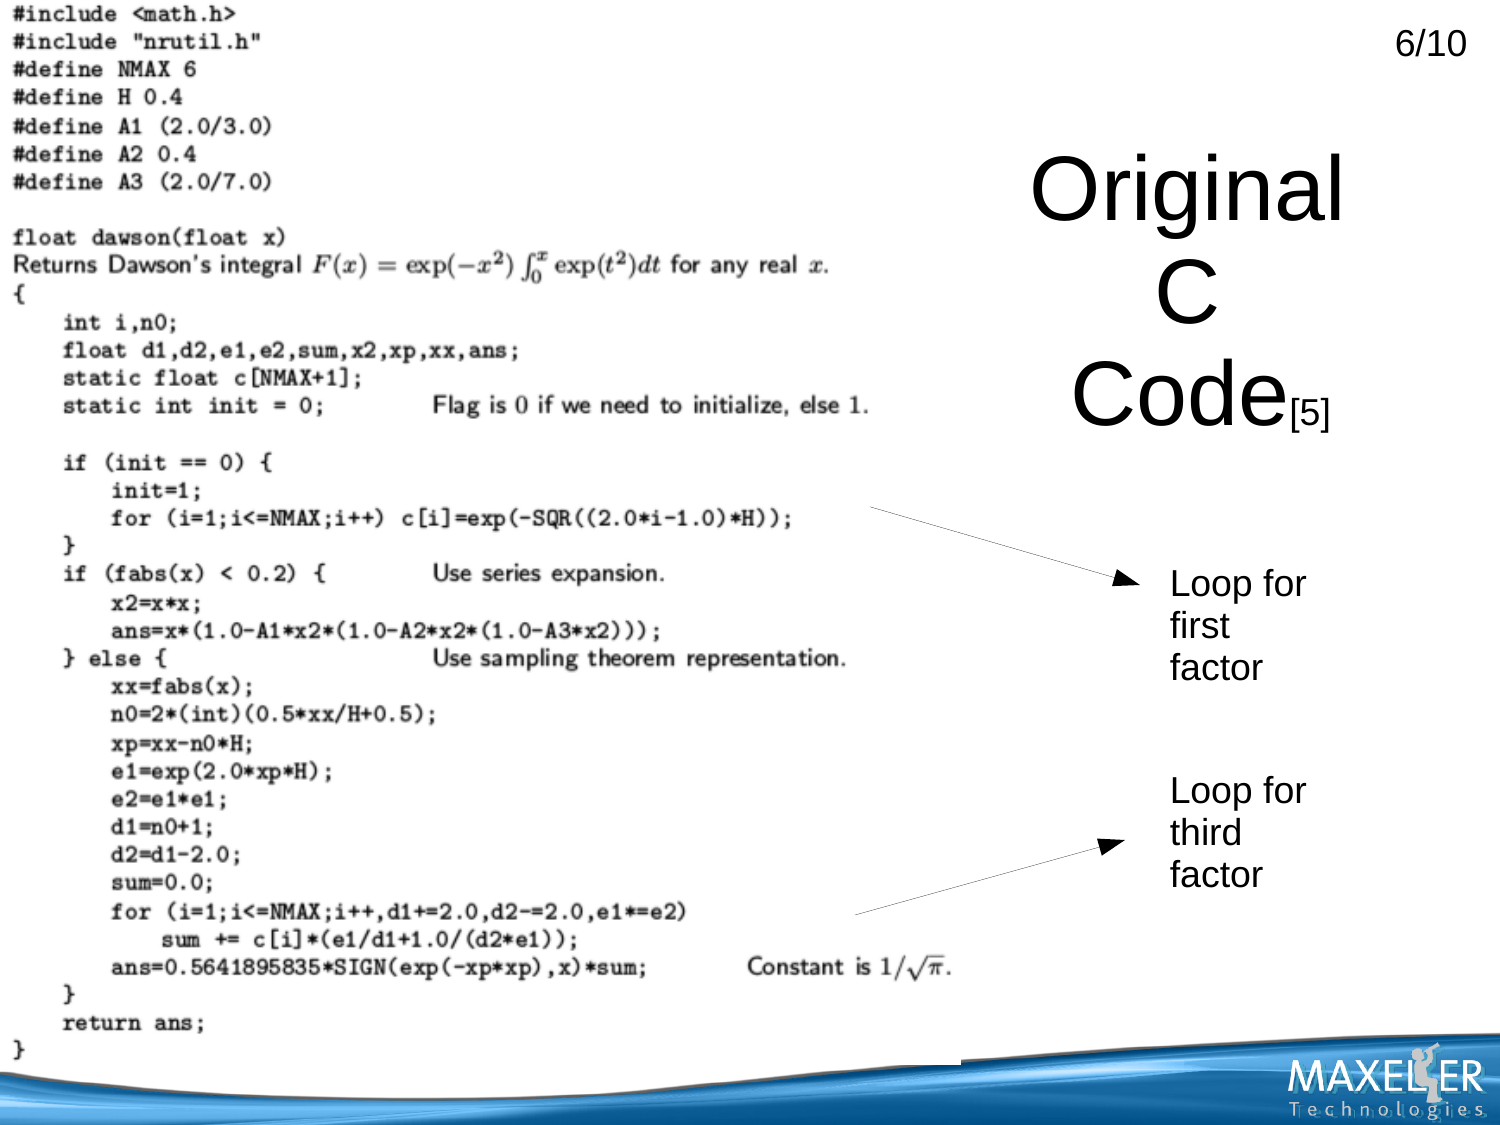

6/10
Original
C
Code[5]
Loop for first factor
Loop for third factor